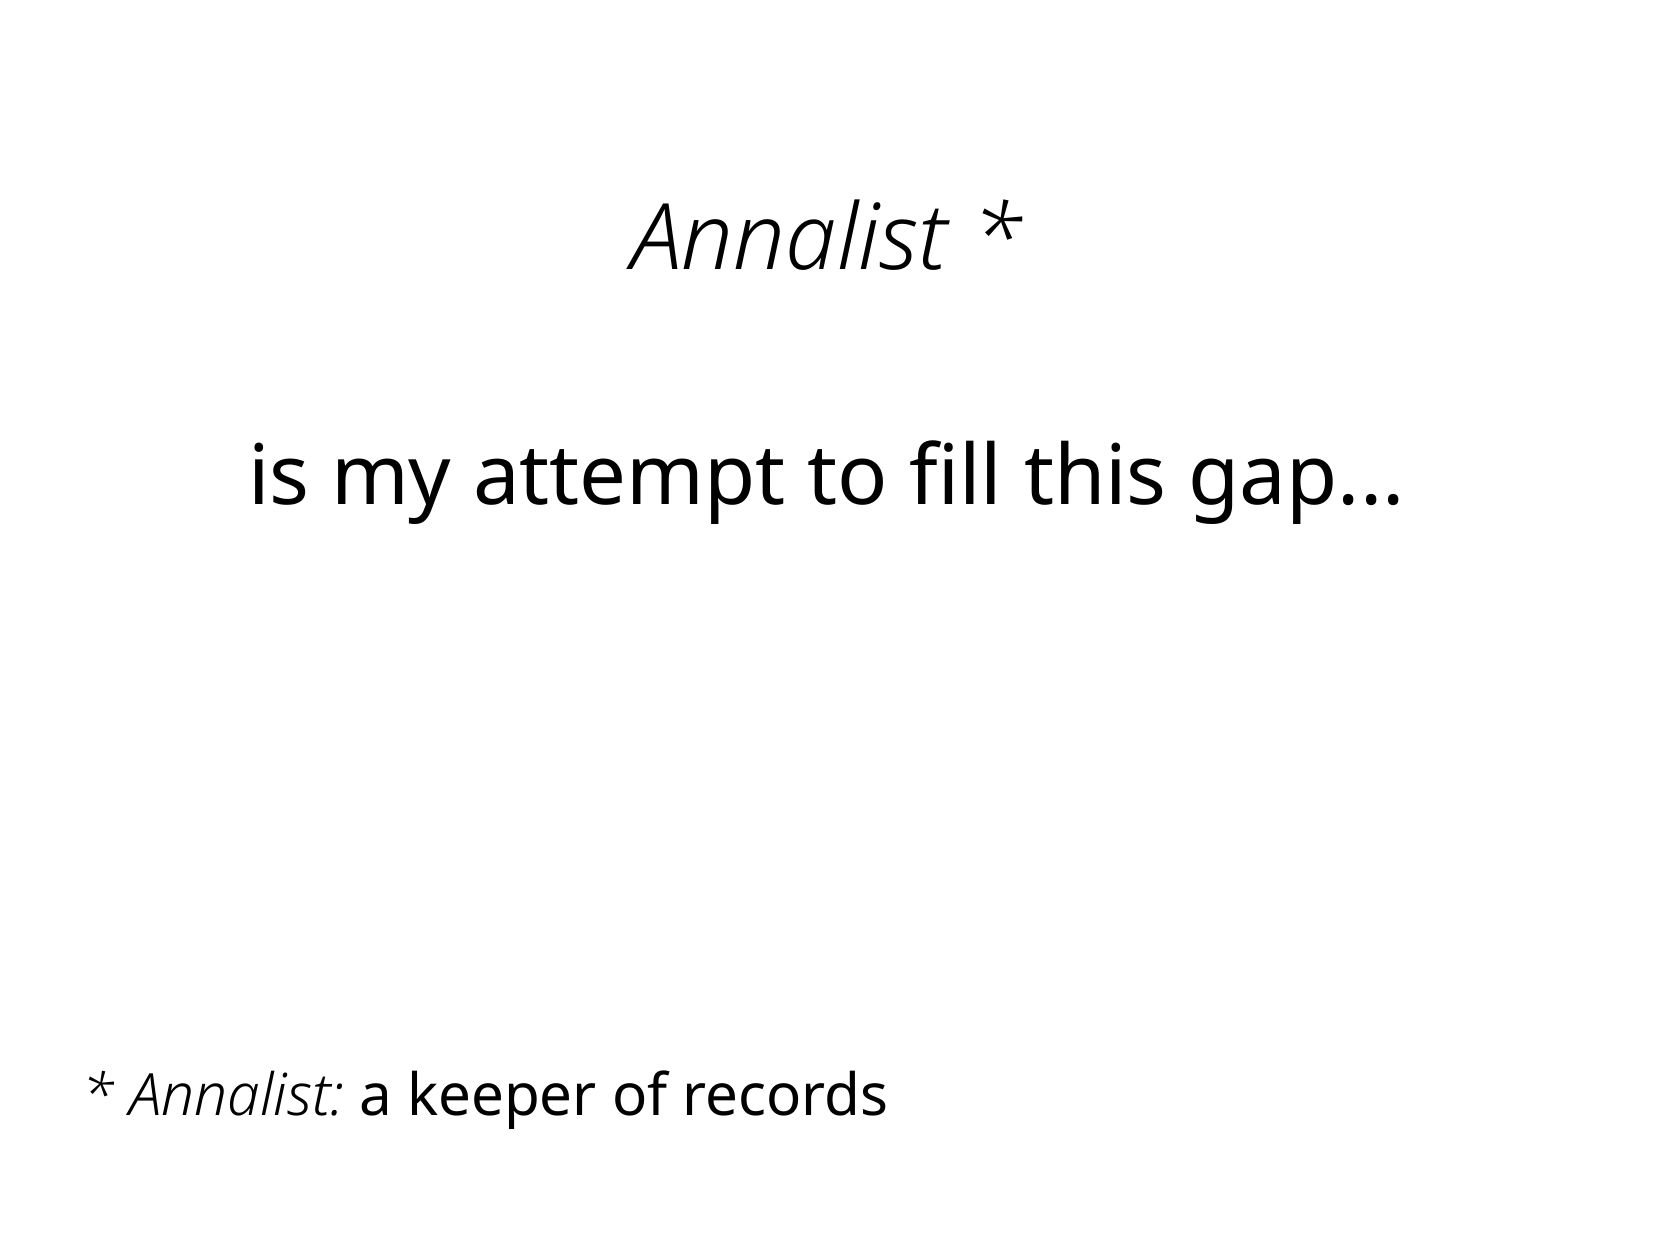

# Annalist *
is my attempt to fill this gap...
* Annalist: a keeper of records